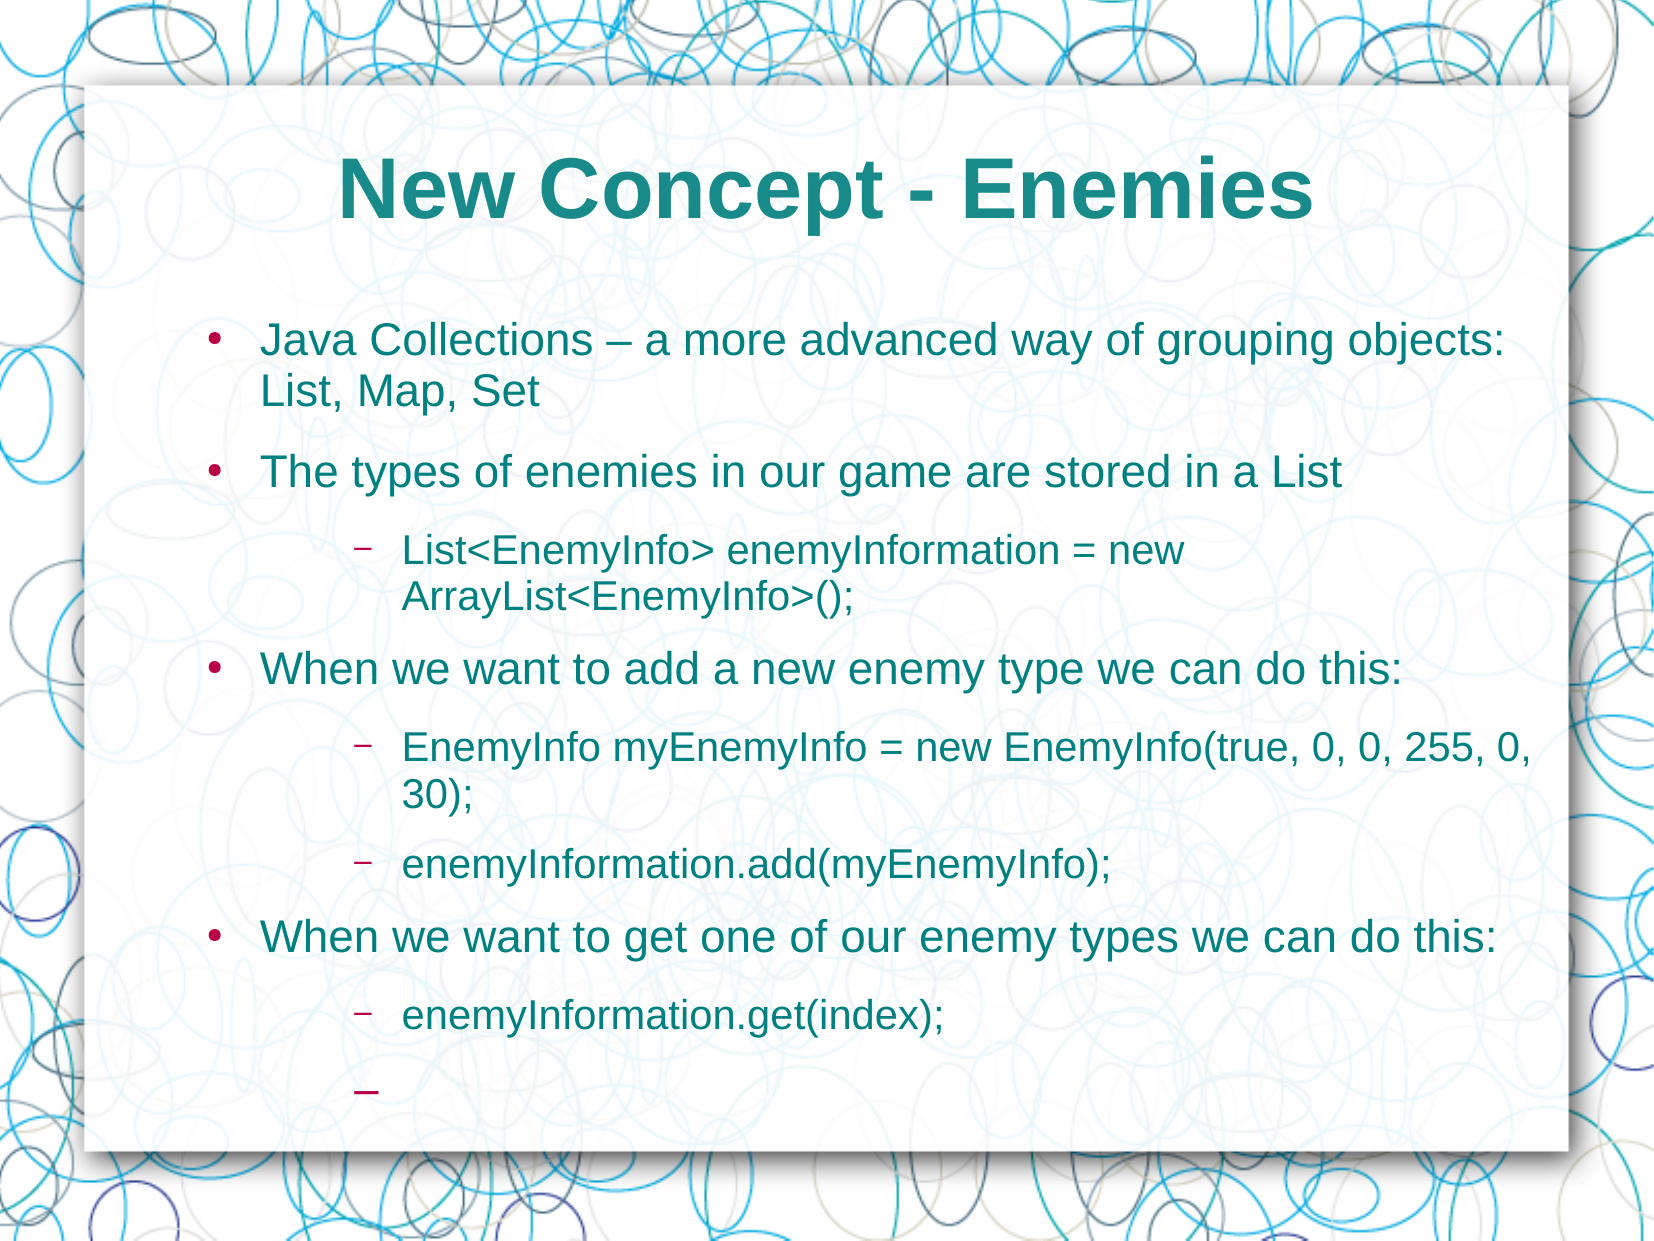

# New Concept - Enemies
Java Collections – a more advanced way of grouping objects: List, Map, Set
The types of enemies in our game are stored in a List
List<EnemyInfo> enemyInformation = new ArrayList<EnemyInfo>();
When we want to add a new enemy type we can do this:
EnemyInfo myEnemyInfo = new EnemyInfo(true, 0, 0, 255, 0, 30);
enemyInformation.add(myEnemyInfo);
When we want to get one of our enemy types we can do this:
enemyInformation.get(index);